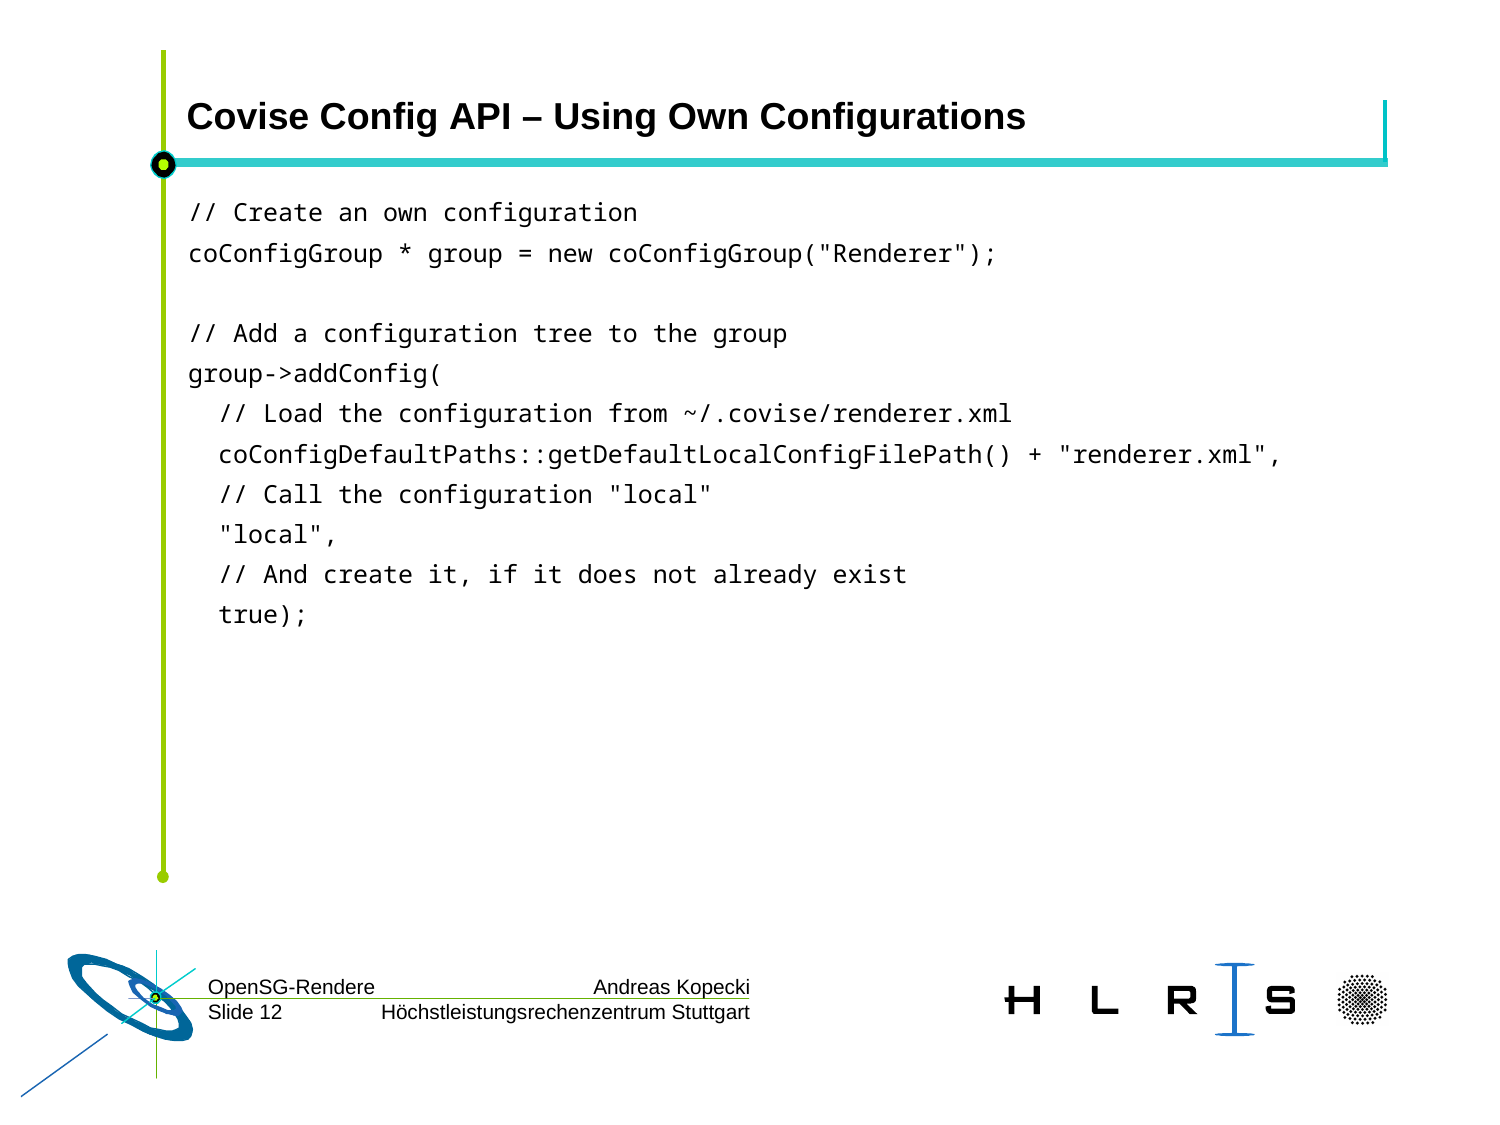

# Covise Config API – Using Own Configurations
// Create an own configuration
coConfigGroup * group = new coConfigGroup("Renderer");
// Add a configuration tree to the group
group->addConfig(
 // Load the configuration from ~/.covise/renderer.xml
 coConfigDefaultPaths::getDefaultLocalConfigFilePath() + "renderer.xml",
 // Call the configuration "local"
 "local",
 // And create it, if it does not already exist
 true);
OpenSG-Rendere
12